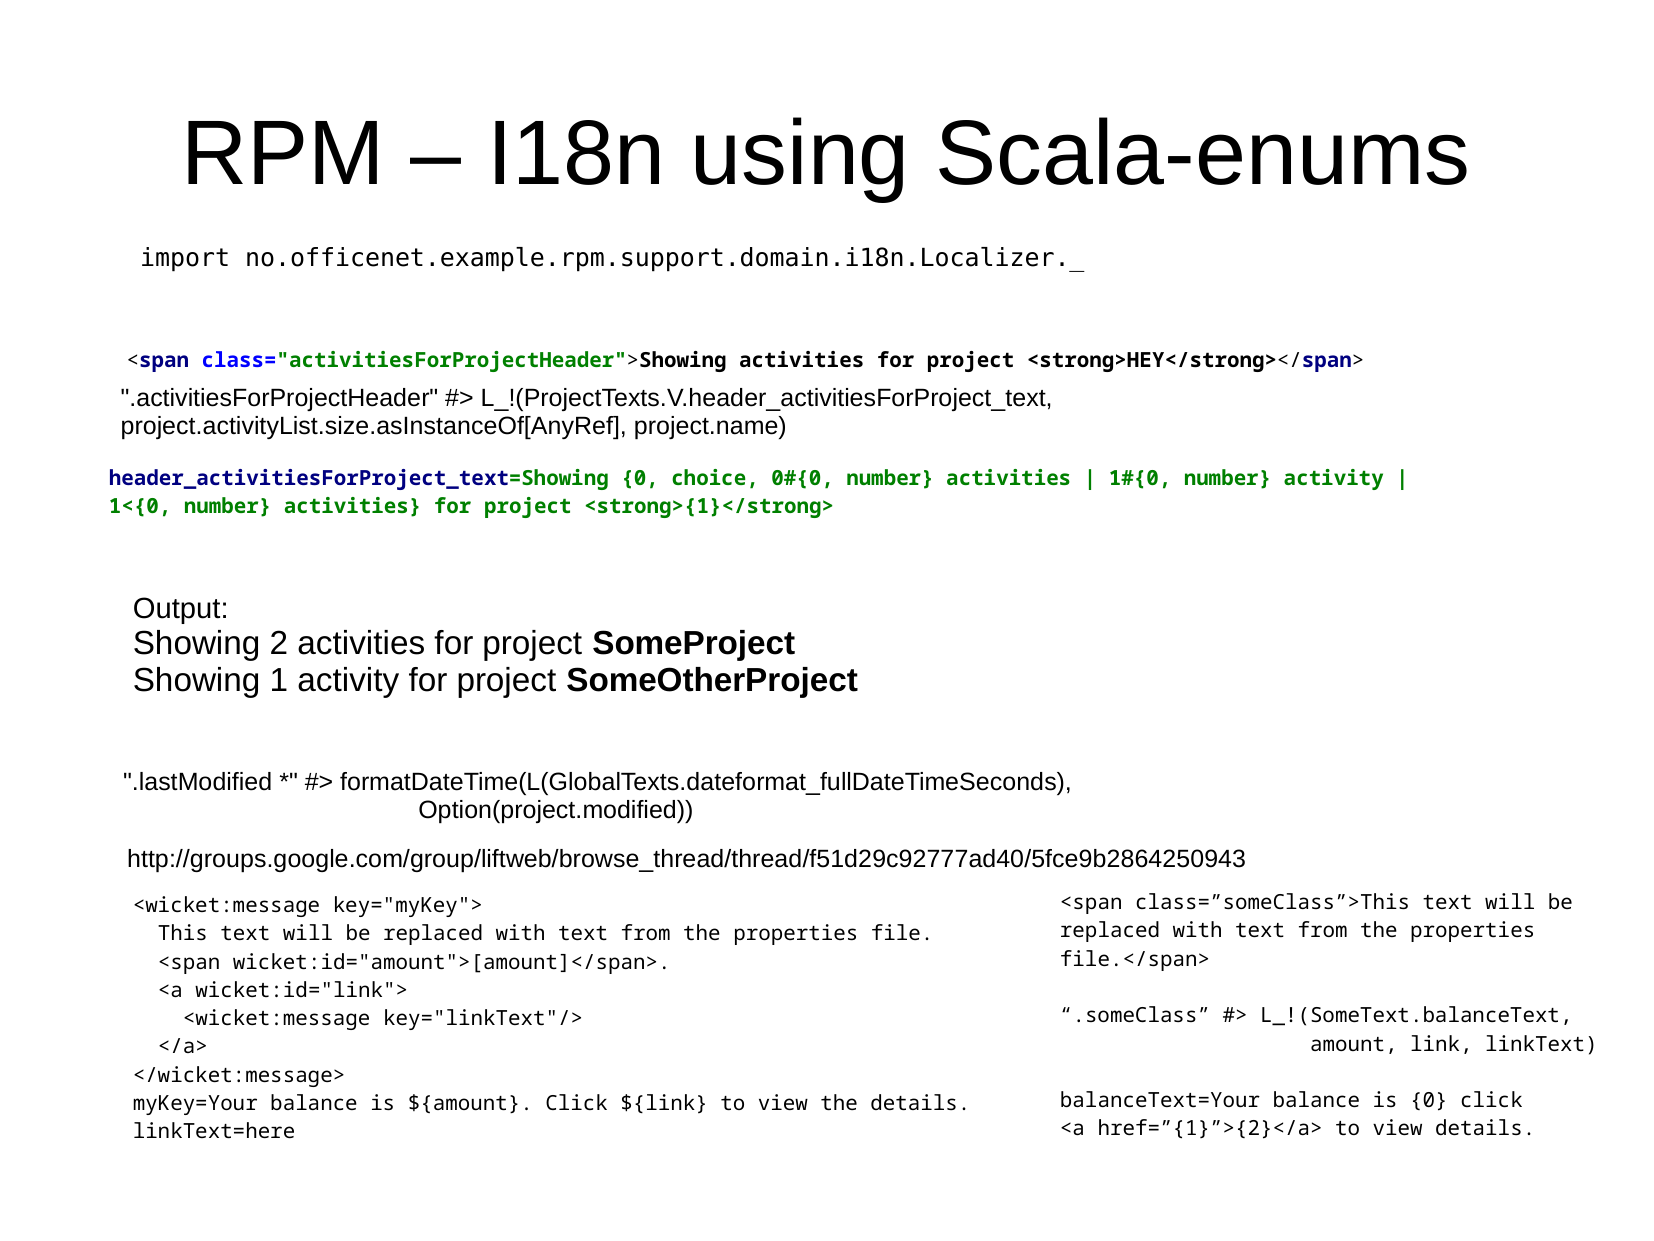

# RPM – I18n using Scala-enums
import no.officenet.example.rpm.support.domain.i18n.Localizer._
<span class="activitiesForProjectHeader">Showing activities for project <strong>HEY</strong></span>
".activitiesForProjectHeader" #> L_!(ProjectTexts.V.header_activitiesForProject_text, project.activityList.size.asInstanceOf[AnyRef], project.name)
header_activitiesForProject_text=Showing {0, choice, 0#{0, number} activities | 1#{0, number} activity | 1<{0, number} activities} for project <strong>{1}</strong>
Output:
Showing 2 activities for project SomeProject
Showing 1 activity for project SomeOtherProject
".lastModified *" #> formatDateTime(L(GlobalTexts.dateformat_fullDateTimeSeconds),
				Option(project.modified))
http://groups.google.com/group/liftweb/browse_thread/thread/f51d29c92777ad40/5fce9b2864250943
<span class=”someClass”>This text will be replaced with text from the properties file.</span>
“.someClass” #> L_!(SomeText.balanceText,
 amount, link, linkText)
balanceText=Your balance is {0} click
<a href=”{1}”>{2}</a> to view details.
<wicket:message key="myKey">
 This text will be replaced with text from the properties file.
 <span wicket:id="amount">[amount]</span>.
 <a wicket:id="link">
 <wicket:message key="linkText"/>
 </a>
</wicket:message>
myKey=Your balance is ${amount}. Click ${link} to view the details.
linkText=here